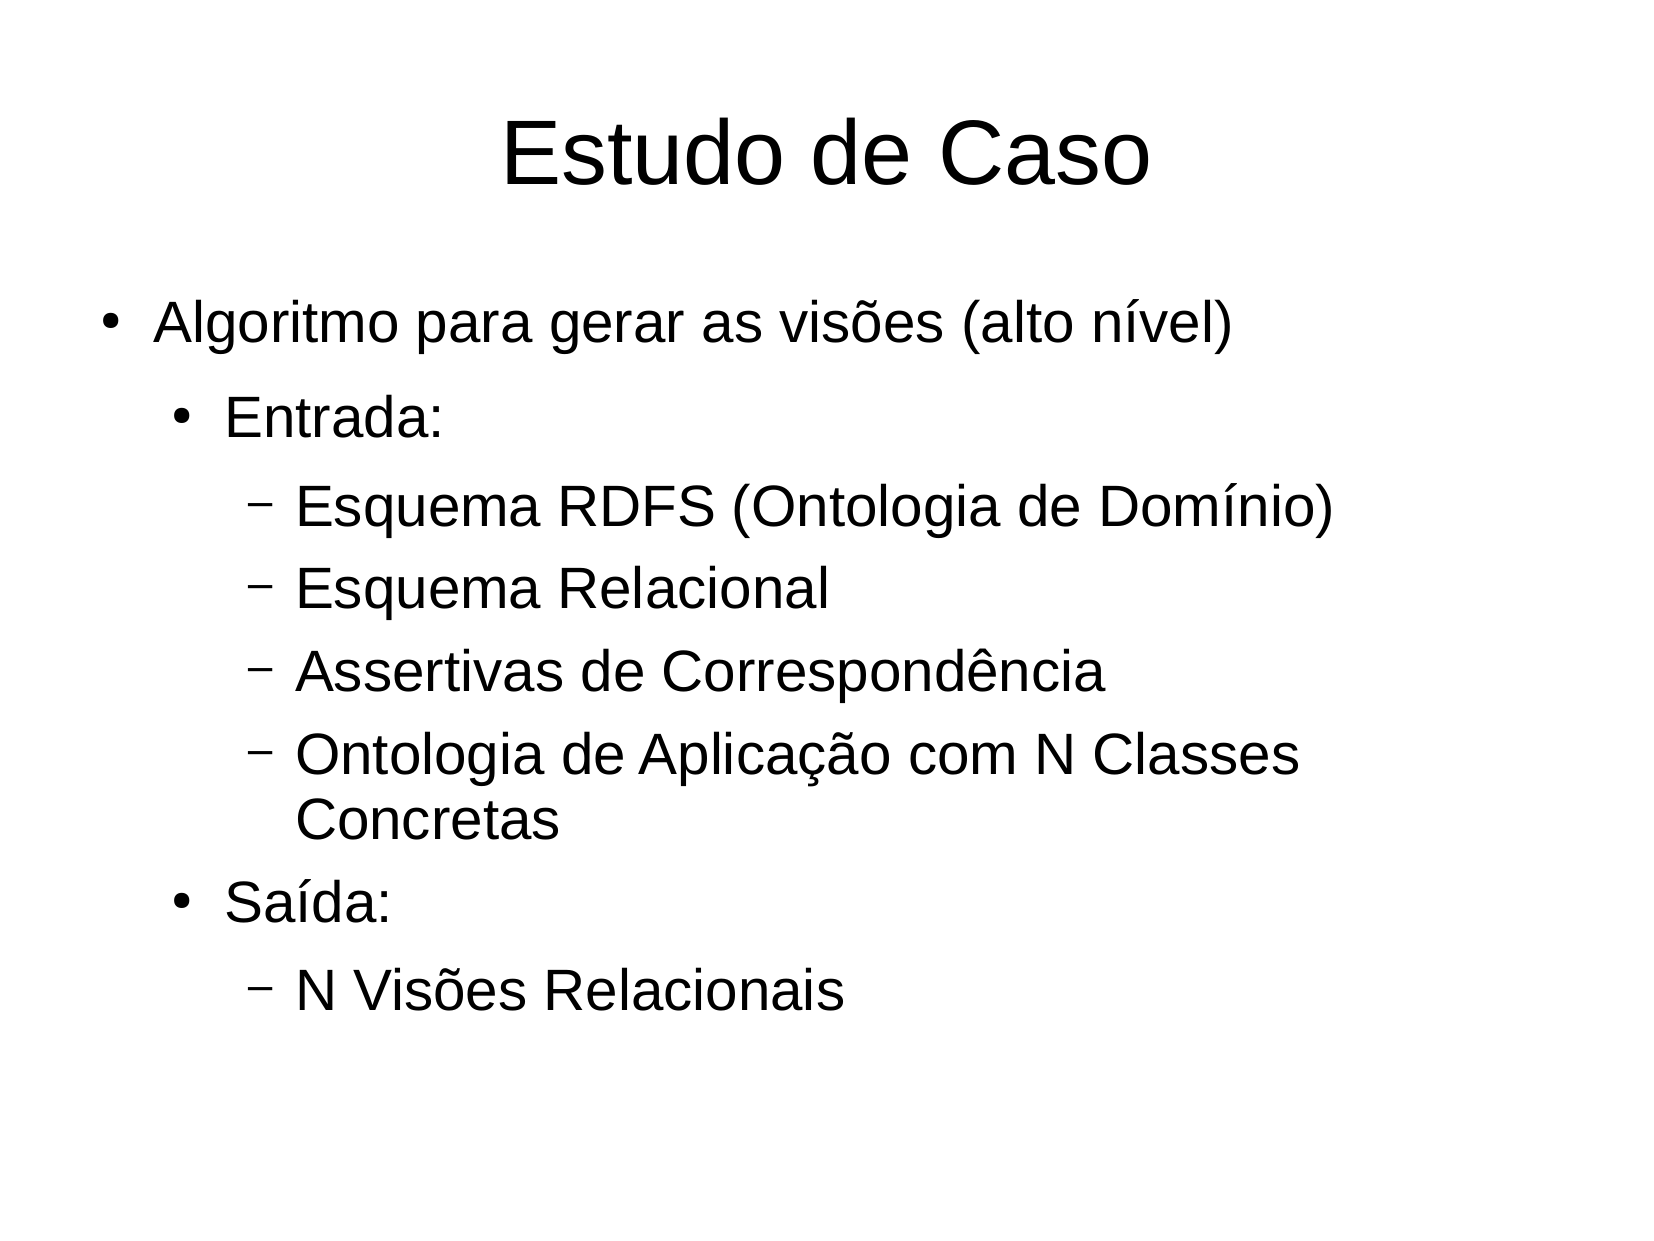

# Estudo de Caso
Algoritmo para gerar as visões (alto nível)
Entrada:
Esquema RDFS (Ontologia de Domínio)
Esquema Relacional
Assertivas de Correspondência
Ontologia de Aplicação com N Classes Concretas
Saída:
N Visões Relacionais